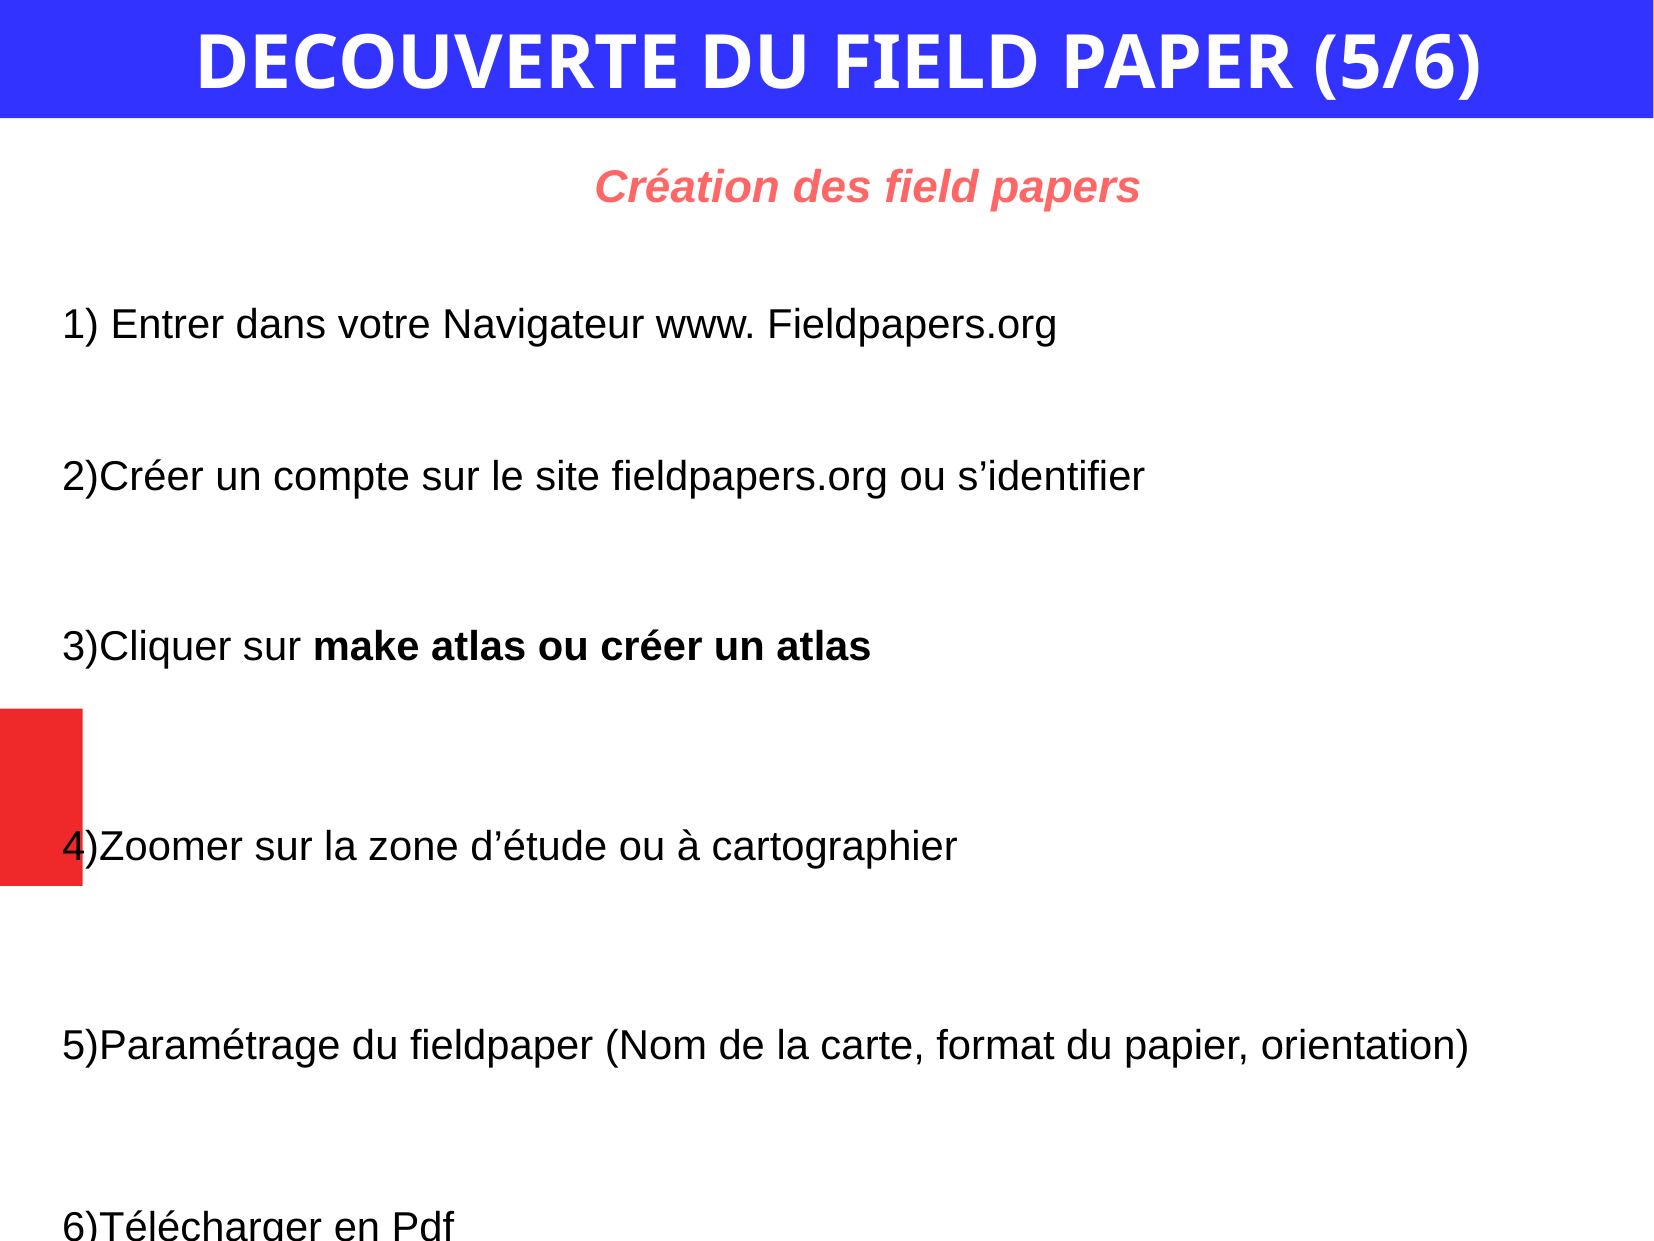

# DECOUVERTE DU FIELD PAPER (5/6)
Création des field papers
 Entrer dans votre Navigateur www. Fieldpapers.org
Créer un compte sur le site fieldpapers.org ou s’identifier
Cliquer sur make atlas ou créer un atlas
Zoomer sur la zone d’étude ou à cartographier
Paramétrage du fieldpaper (Nom de la carte, format du papier, orientation)
Télécharger en Pdf